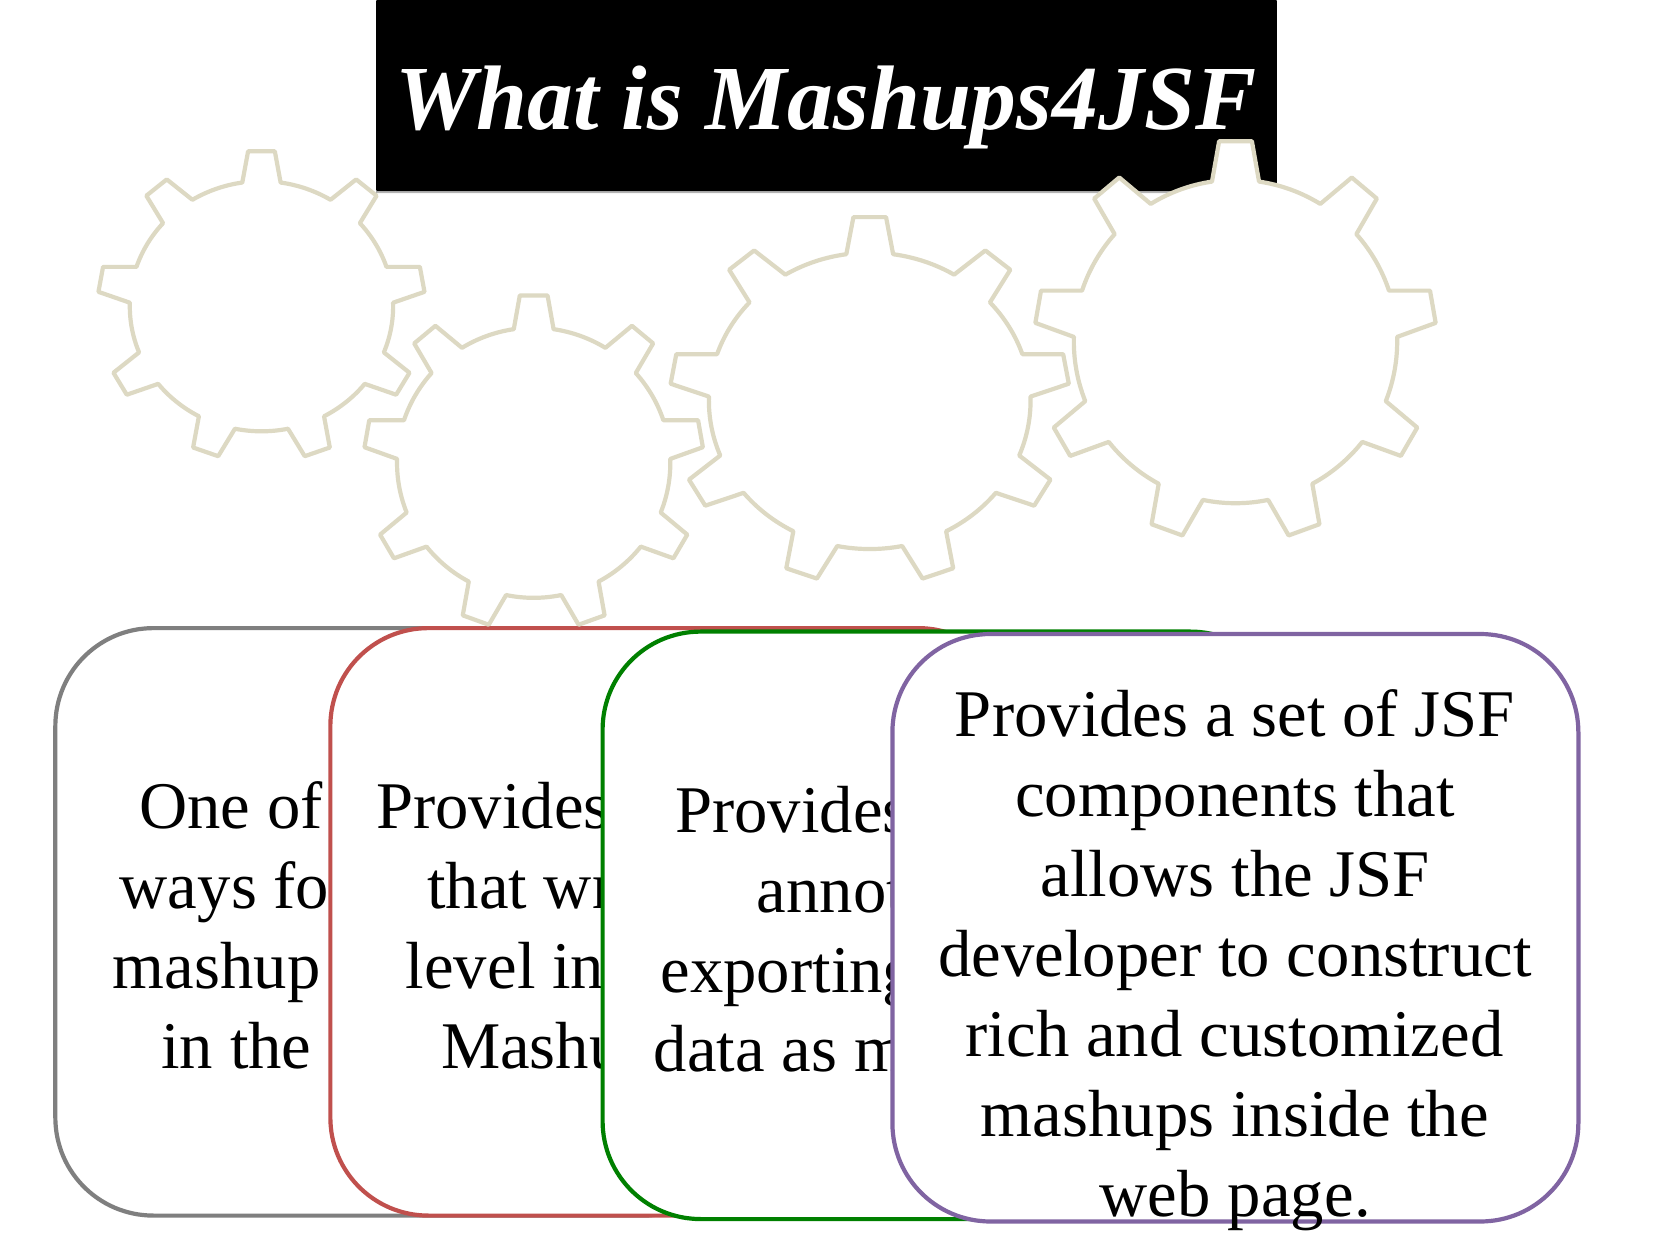

What is Mashups4JSF
JSF Components
Simplify
Feed Annotation
API Wrapers
One of the possible ways for simplifying mashup development in the Java World
Provides a set of APIs that wraps the low level information of Mashup services.
Provides the @Feed annotation for exporting application data as mashup feeds.
Provides a set of JSF components that allows the JSF developer to construct rich and customized mashups inside the web page.